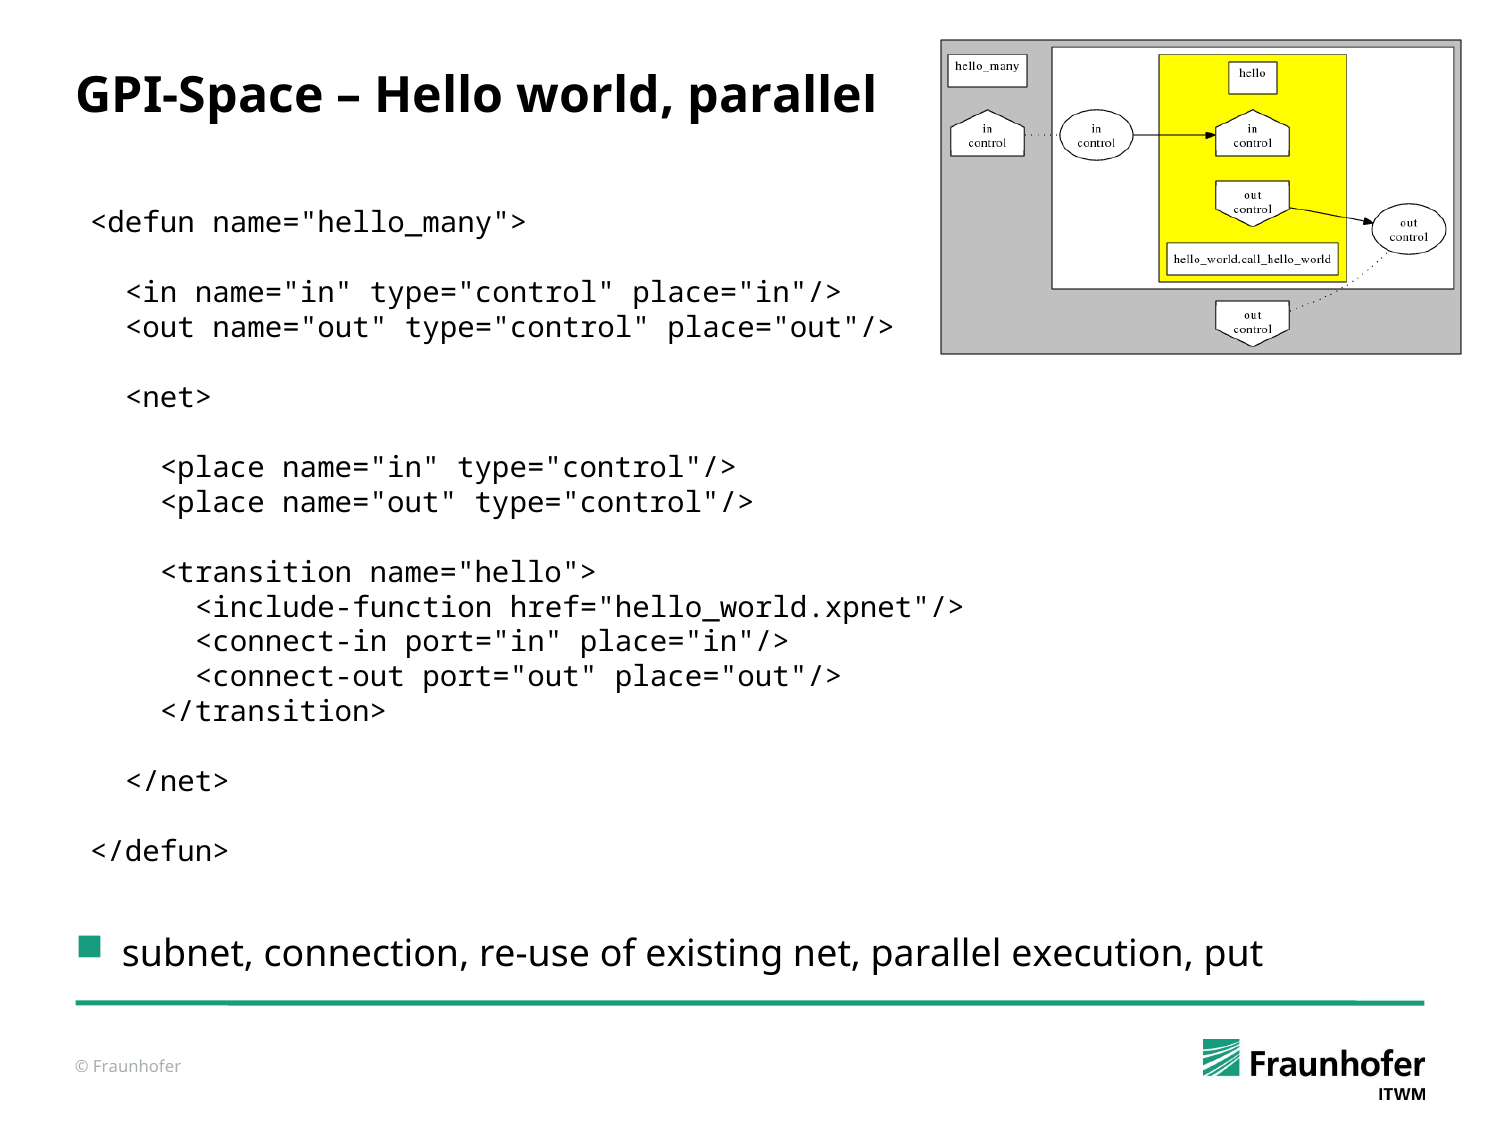

GPI-Space – Hello world, parallel
<defun name="hello_many">
 <in name="in" type="control" place="in"/>
 <out name="out" type="control" place="out"/>
 <net>
 <place name="in" type="control"/>
 <place name="out" type="control"/>
 <transition name="hello">
 <include-function href="hello_world.xpnet"/>
 <connect-in port="in" place="in"/>
 <connect-out port="out" place="out"/>
 </transition>
 </net>
</defun>
subnet, connection, re-use of existing net, parallel execution, put